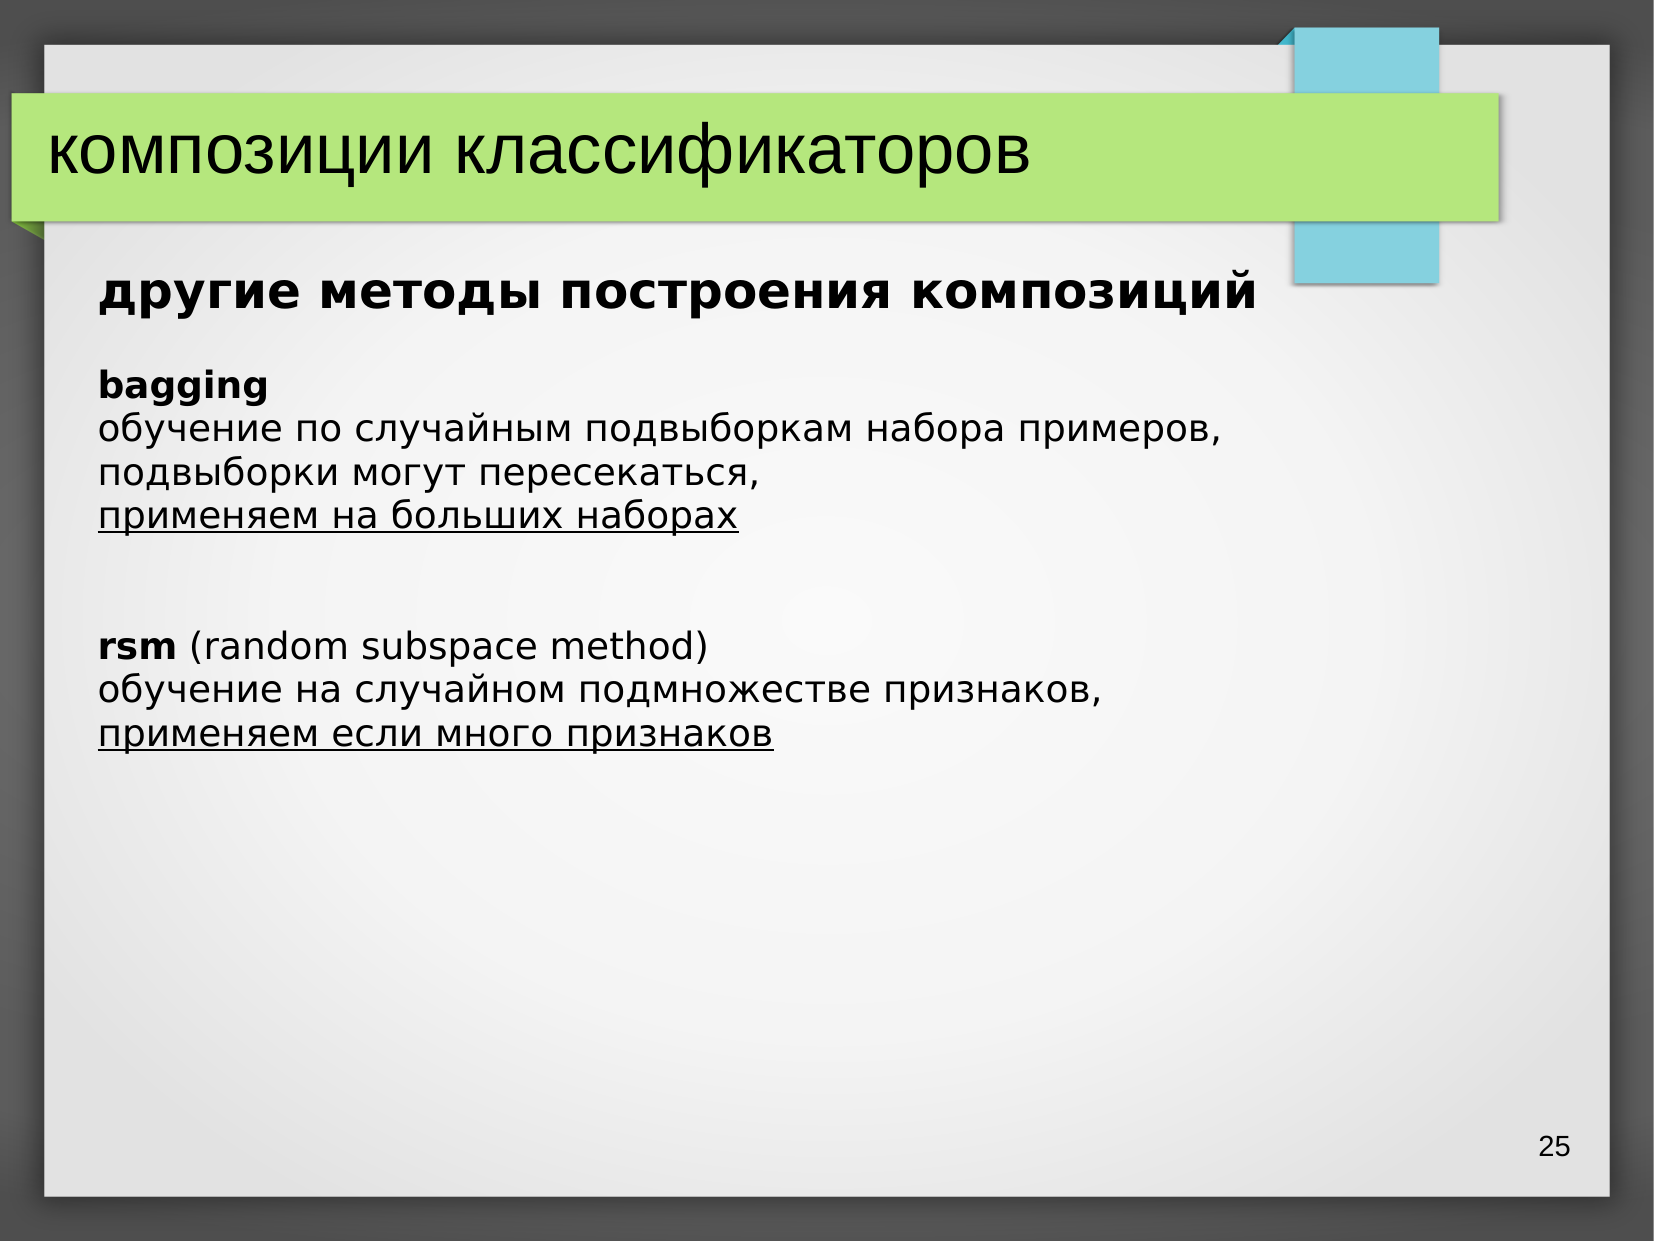

# композиции классификаторов
другие методы построения композиций
bagging
обучение по случайным подвыборкам набора примеров,
подвыборки могут пересекаться,
применяем на больших наборах
rsm (random subspace method)
обучение на случайном подмножестве признаков,
применяем если много признаков
25